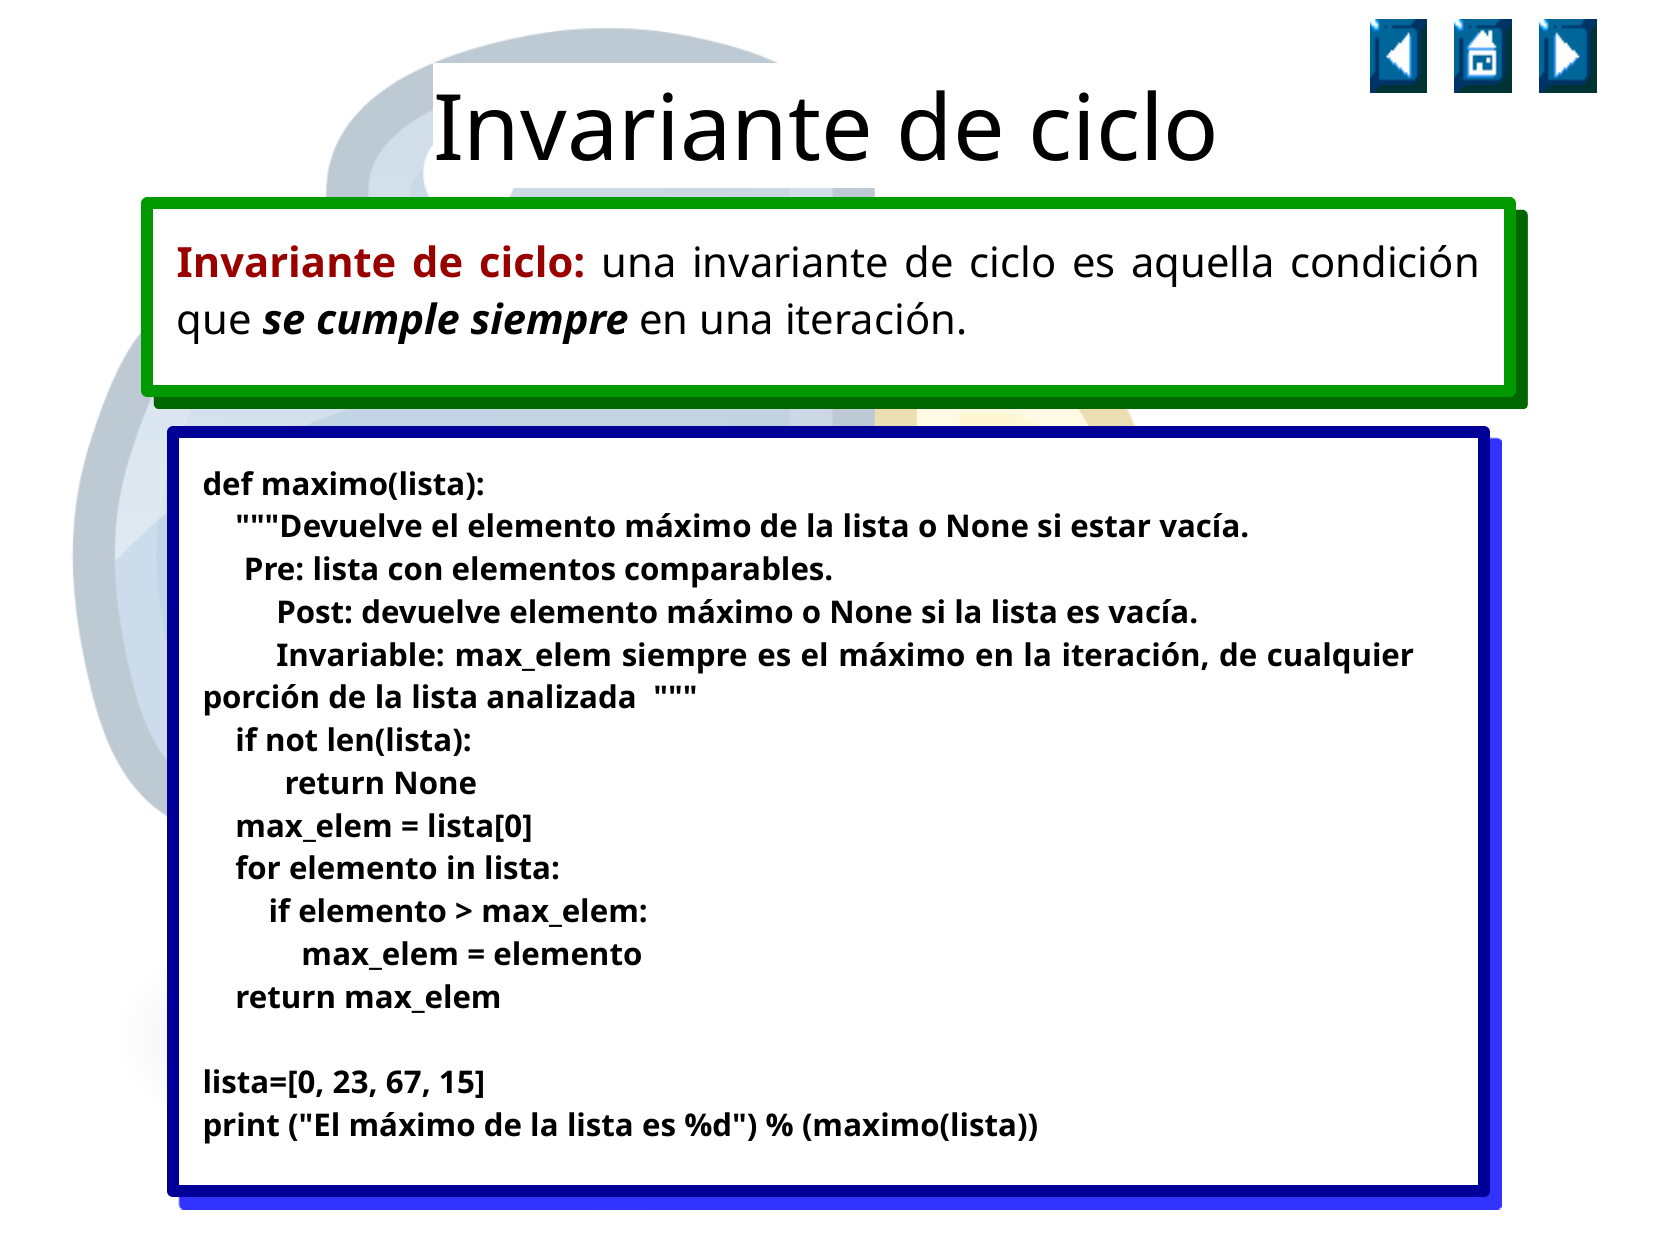

# Invariante de ciclo
Invariante de ciclo: una invariante de ciclo es aquella condición que se cumple siempre en una iteración.
def maximo(lista):
 """Devuelve el elemento máximo de la lista o None si estar vacía.
 Pre: lista con elementos comparables.
	Post: devuelve elemento máximo o None si la lista es vacía.
	Invariable: max_elem siempre es el máximo en la iteración, de cualquier porción de la lista analizada """
 if not len(lista):
	 return None
 max_elem = lista[0]
 for elemento in lista:
 if elemento > max_elem:
 max_elem = elemento
 return max_elem
lista=[0, 23, 67, 15]
print ("El máximo de la lista es %d") % (maximo(lista))